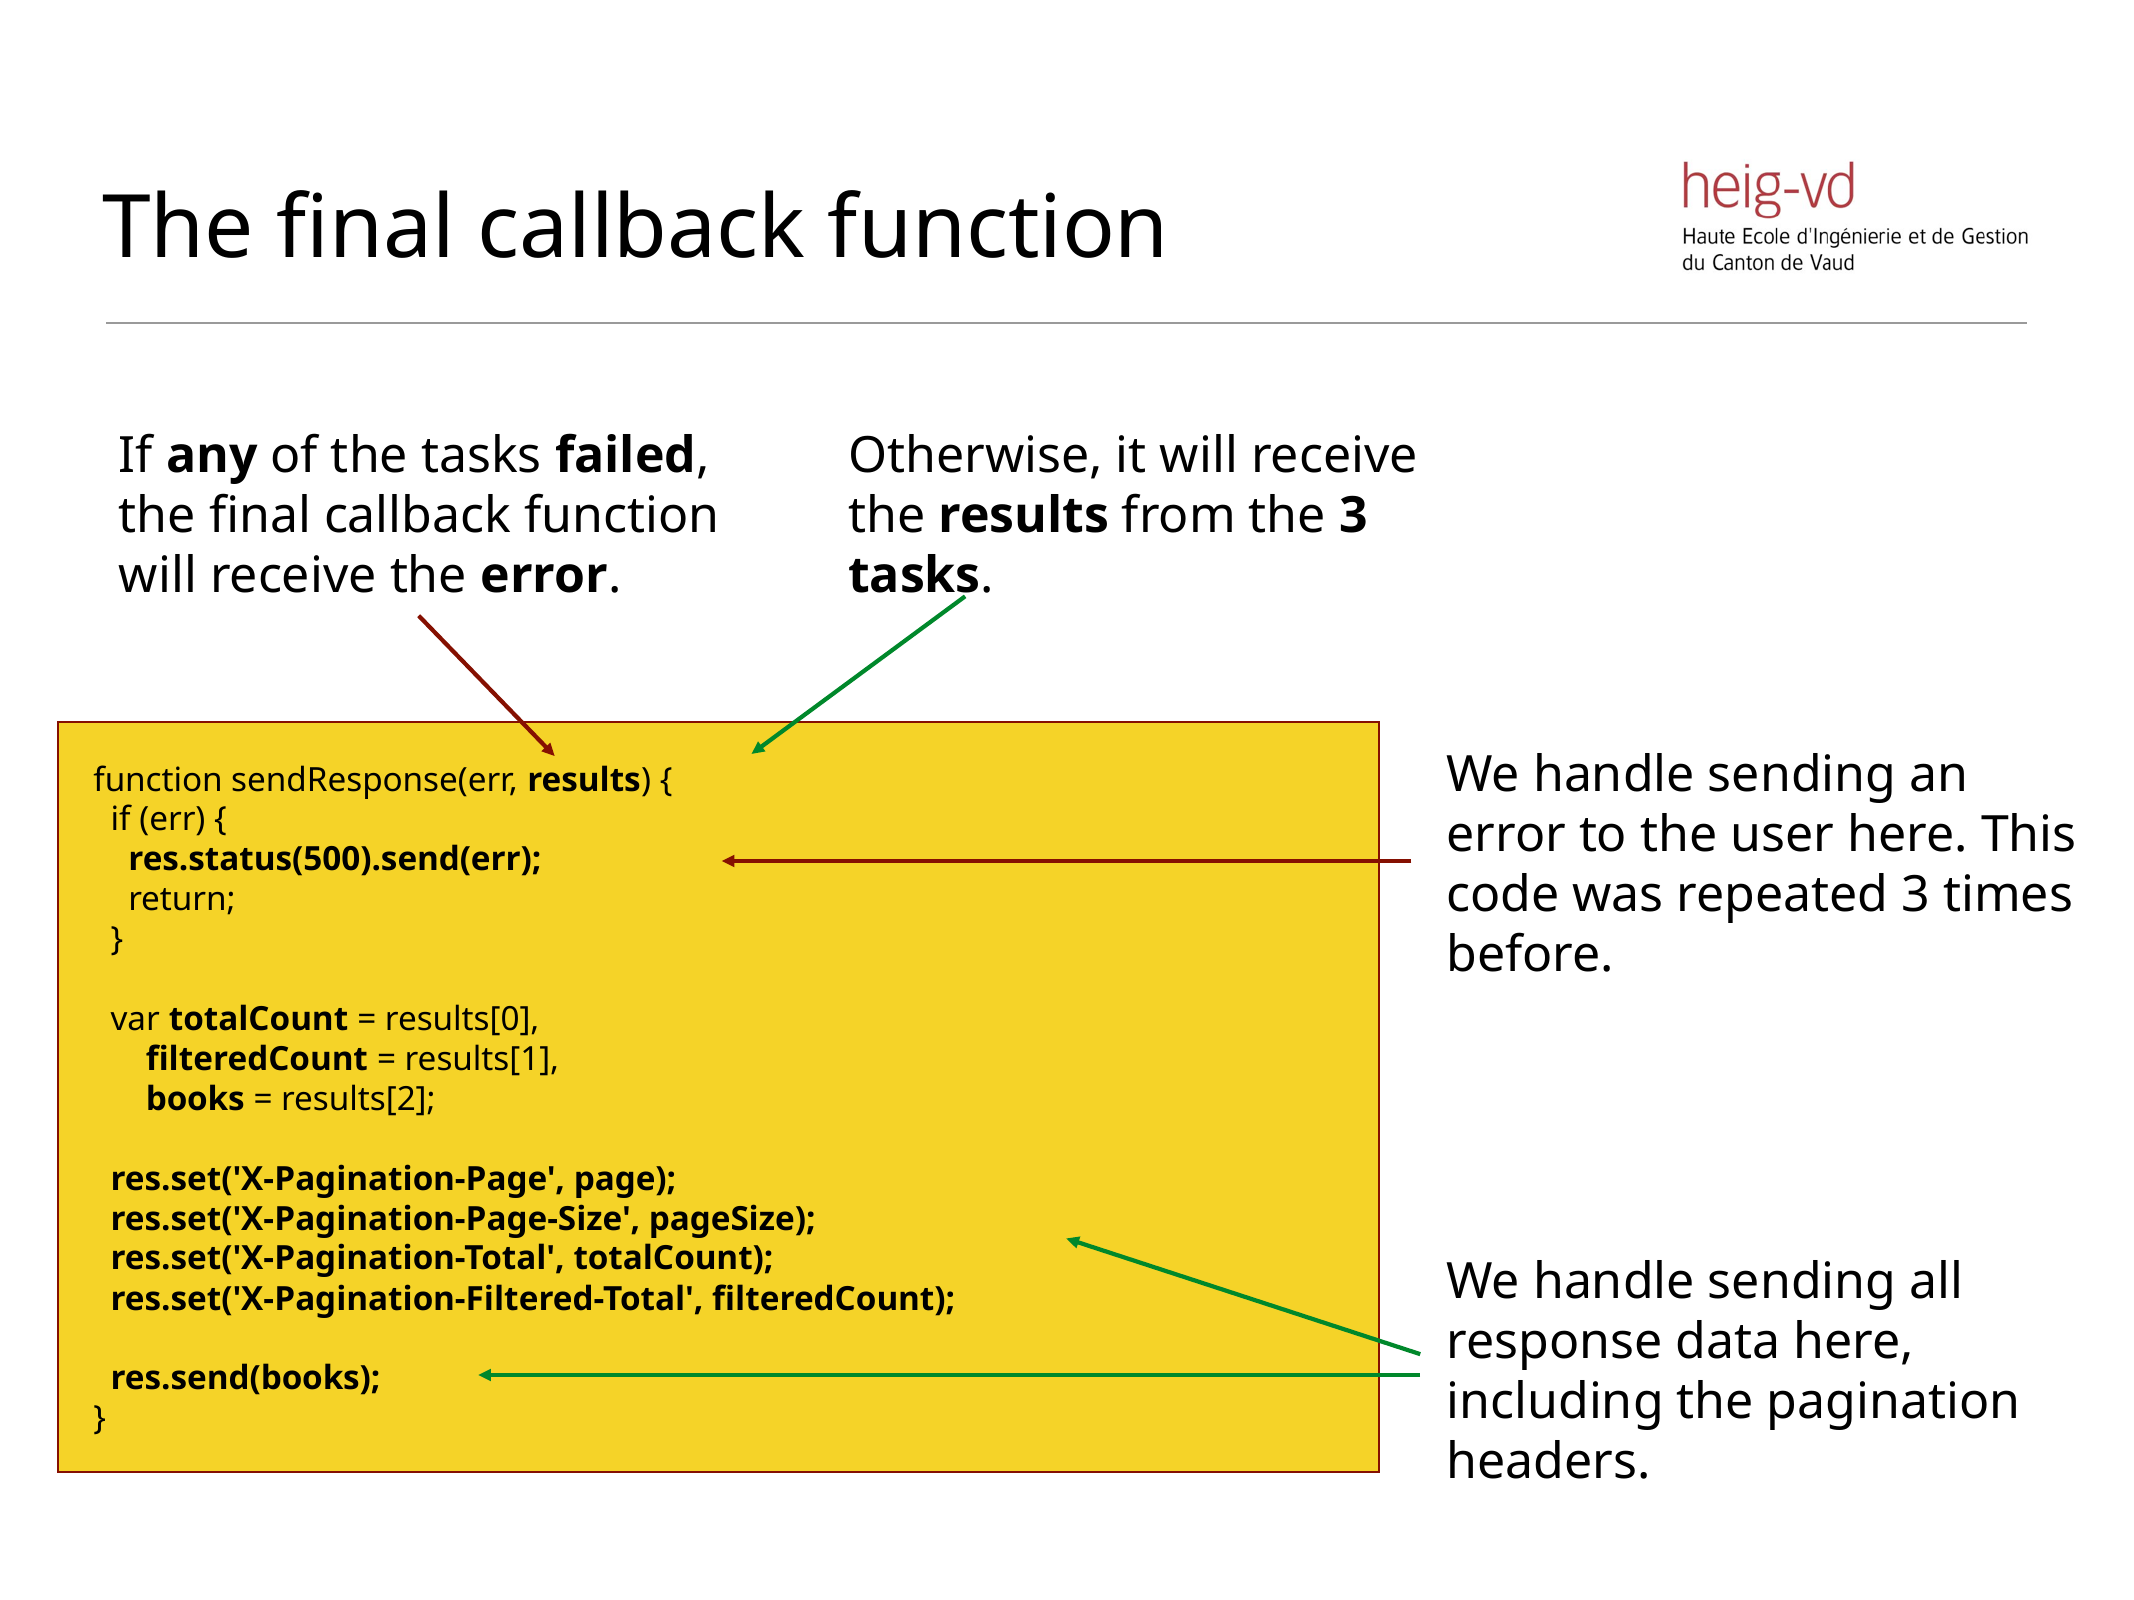

# The final callback function
If any of the tasks failed, the final callback function will receive the error.
Otherwise, it will receive the results from the 3 tasks.
function sendResponse(err, results) {
 if (err) {
 res.status(500).send(err);
 return;
 }
 var totalCount = results[0],
 filteredCount = results[1],
 books = results[2];
 res.set('X-Pagination-Page', page);
 res.set('X-Pagination-Page-Size', pageSize);
 res.set('X-Pagination-Total', totalCount);
 res.set('X-Pagination-Filtered-Total', filteredCount);
 res.send(books);
}
We handle sending an error to the user here. This code was repeated 3 times before.
We handle sending all response data here, including the pagination headers.